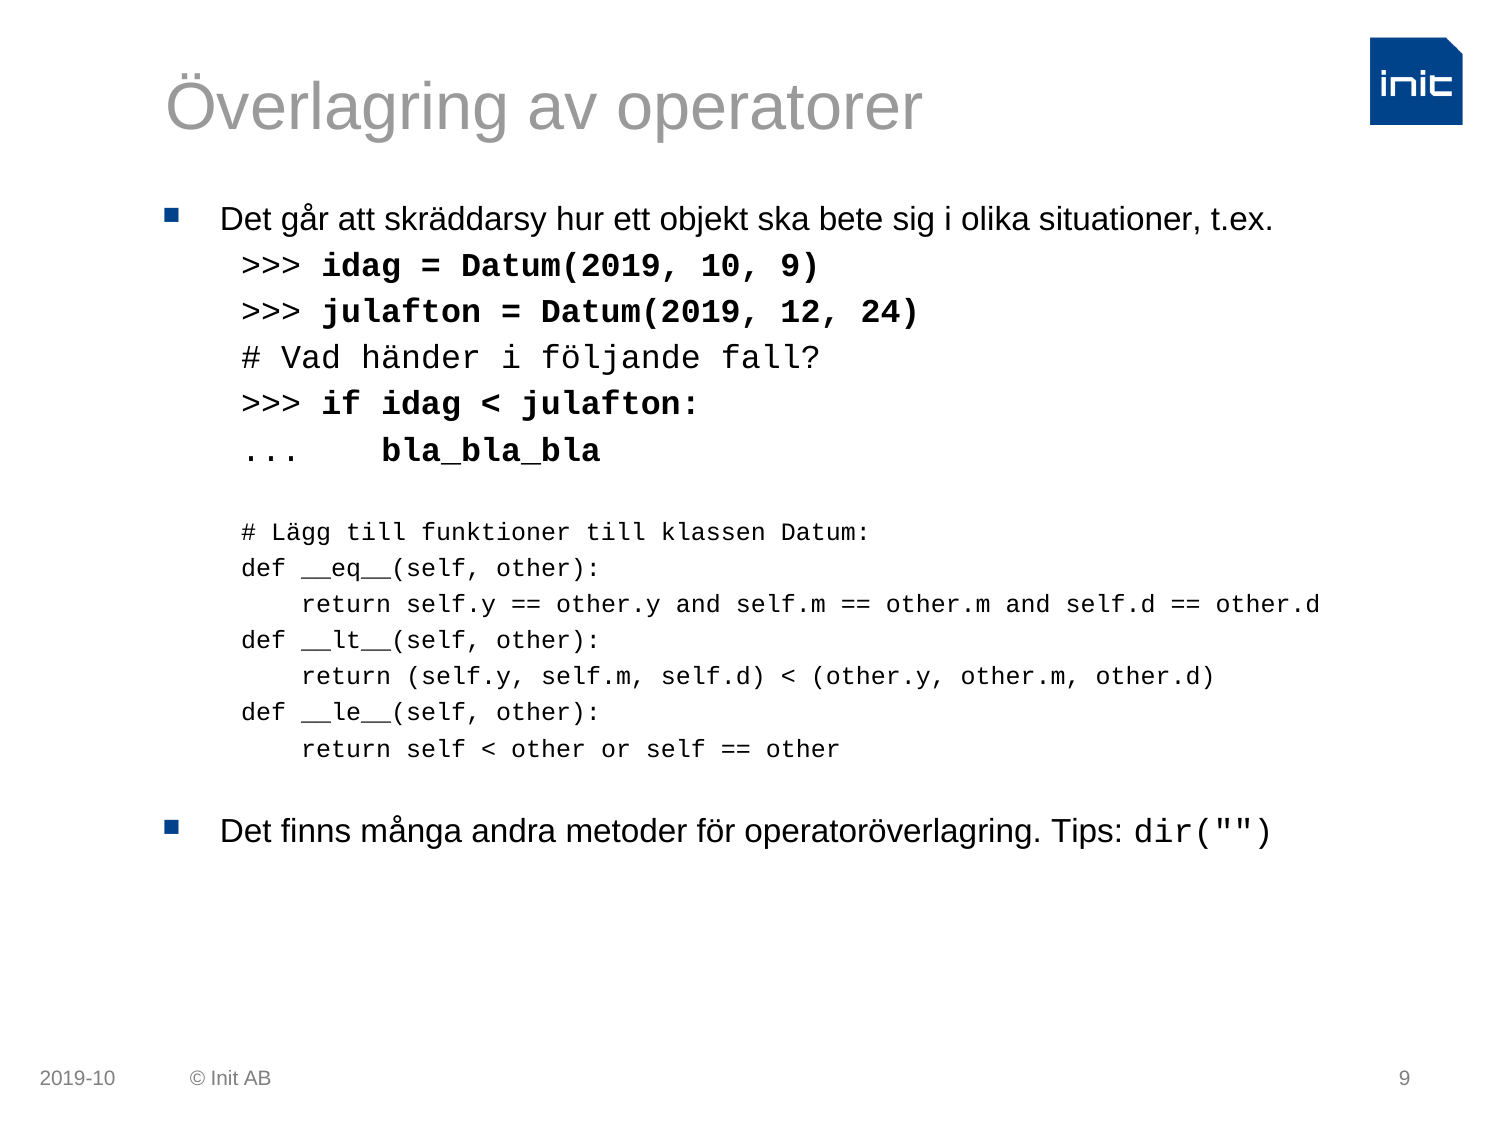

Överlagring av operatorer
Det går att skräddarsy hur ett objekt ska bete sig i olika situationer, t.ex.
>>> idag = Datum(2019, 10, 9)
>>> julafton = Datum(2019, 12, 24)
# Vad händer i följande fall?
>>> if idag < julafton:
... bla_bla_bla
# Lägg till funktioner till klassen Datum:
def __eq__(self, other):
 return self.y == other.y and self.m == other.m and self.d == other.d
def __lt__(self, other):
 return (self.y, self.m, self.d) < (other.y, other.m, other.d)
def __le__(self, other):
 return self < other or self == other
Det finns många andra metoder för operatoröverlagring. Tips: dir("")
2019-10
© Init AB